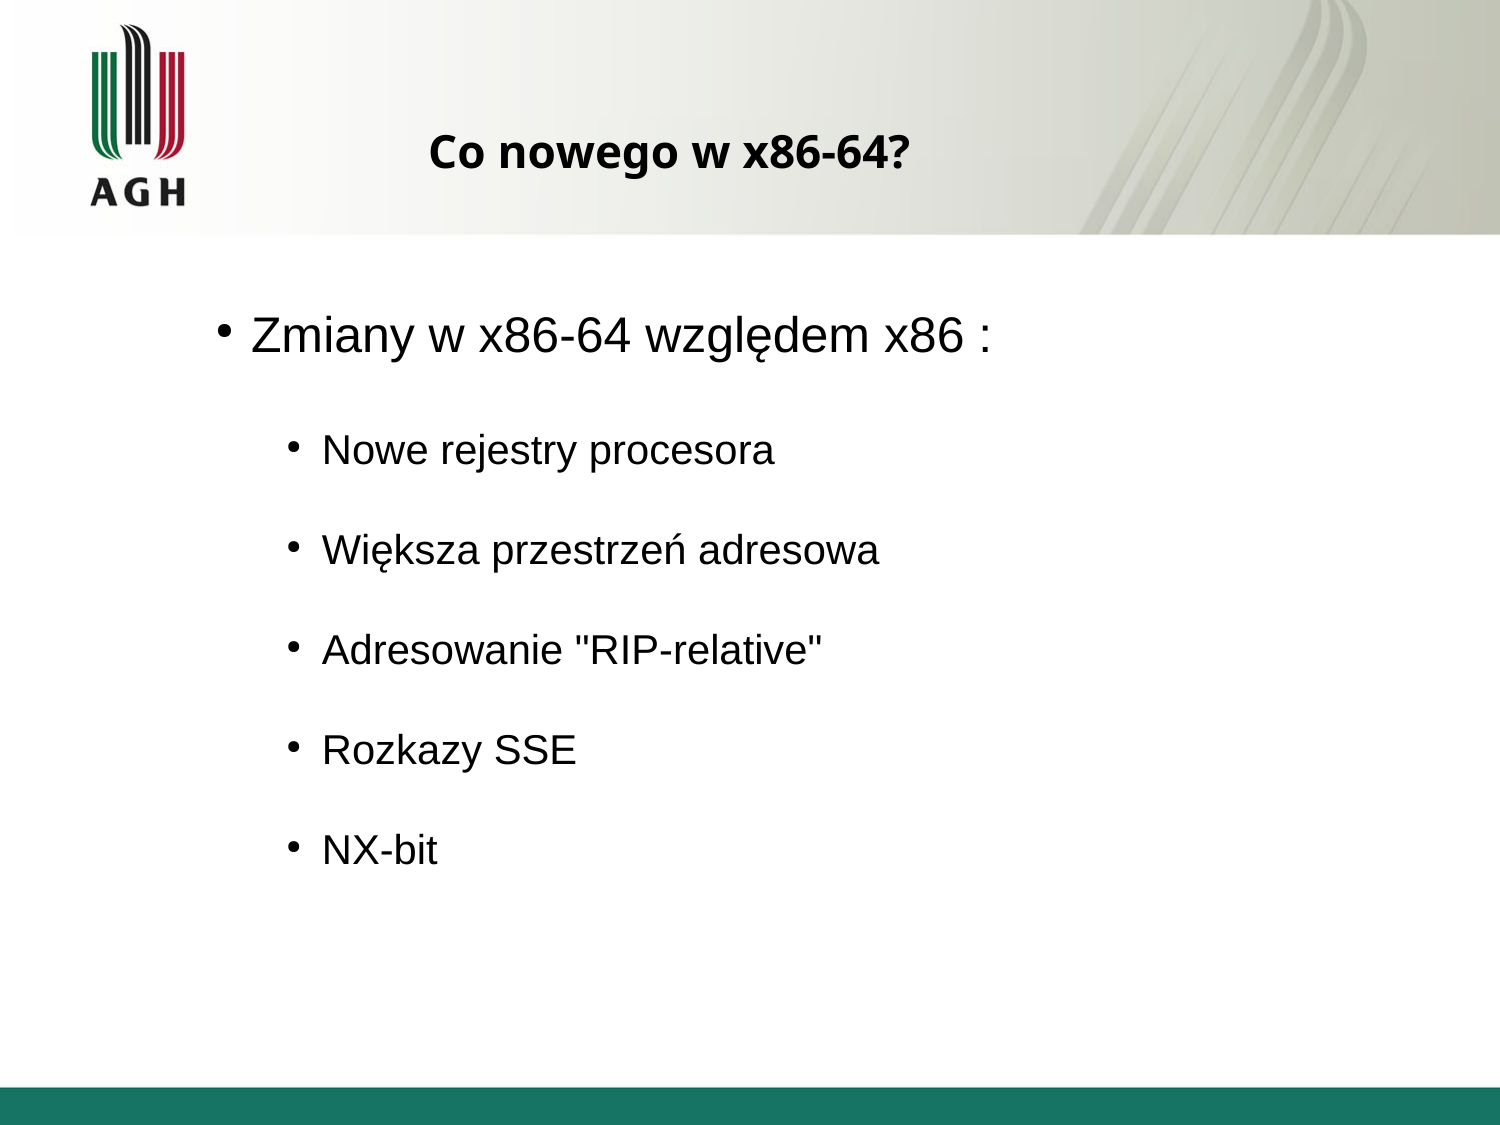

# Co nowego w x86-64?
Zmiany w x86-64 względem x86 :
Nowe rejestry procesora
Większa przestrzeń adresowa
Adresowanie "RIP-relative"
Rozkazy SSE
NX-bit